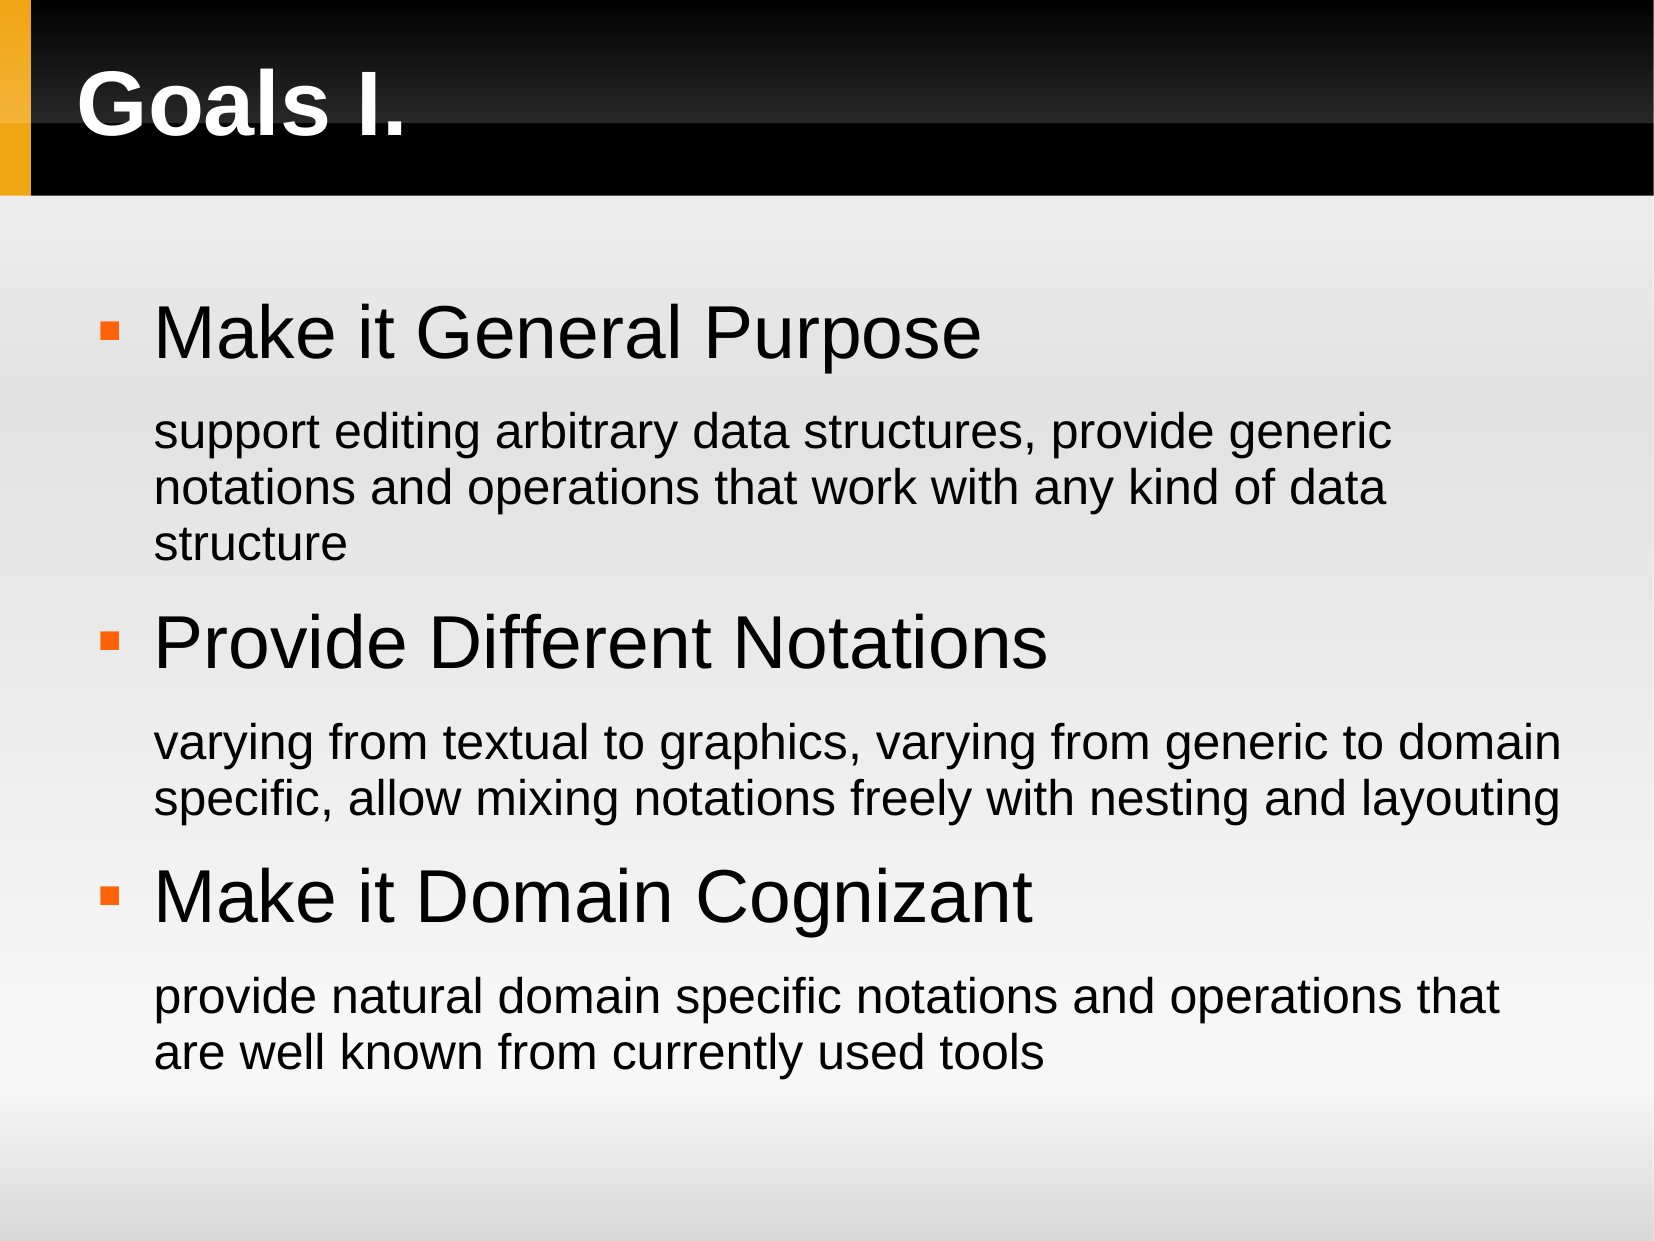

# Goals I.
Make it General Purpose
support editing arbitrary data structures, provide generic notations and operations that work with any kind of data structure
Provide Different Notations
varying from textual to graphics, varying from generic to domain specific, allow mixing notations freely with nesting and layouting
Make it Domain Cognizant
provide natural domain specific notations and operations that are well known from currently used tools